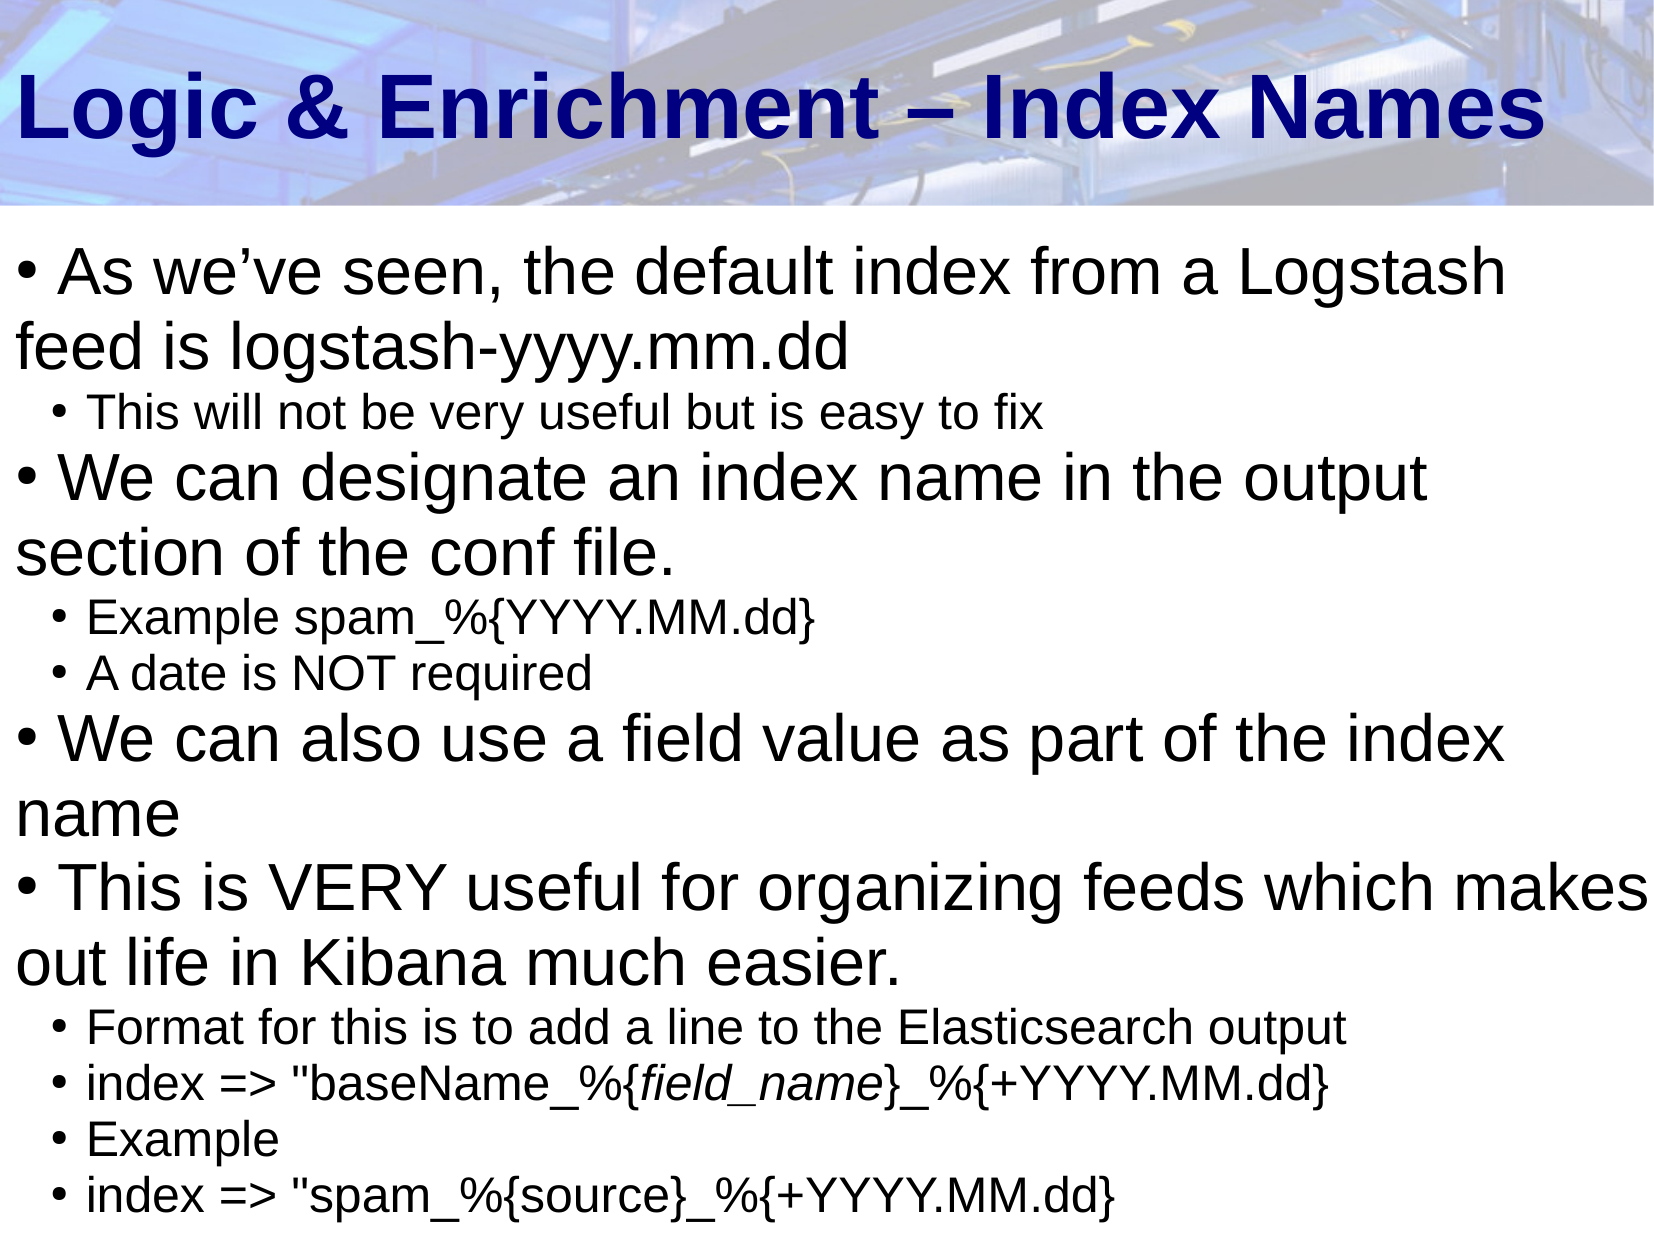

# Logic & Enrichment – Index Names
 As we’ve seen, the default index from a Logstash feed is logstash-yyyy.mm.dd
This will not be very useful but is easy to fix
 We can designate an index name in the output section of the conf file.
Example spam_%{YYYY.MM.dd}
A date is NOT required
 We can also use a field value as part of the index name
 This is VERY useful for organizing feeds which makes out life in Kibana much easier.
Format for this is to add a line to the Elasticsearch output
index => "baseName_%{field_name}_%{+YYYY.MM.dd}
Example
index => "spam_%{source}_%{+YYYY.MM.dd}